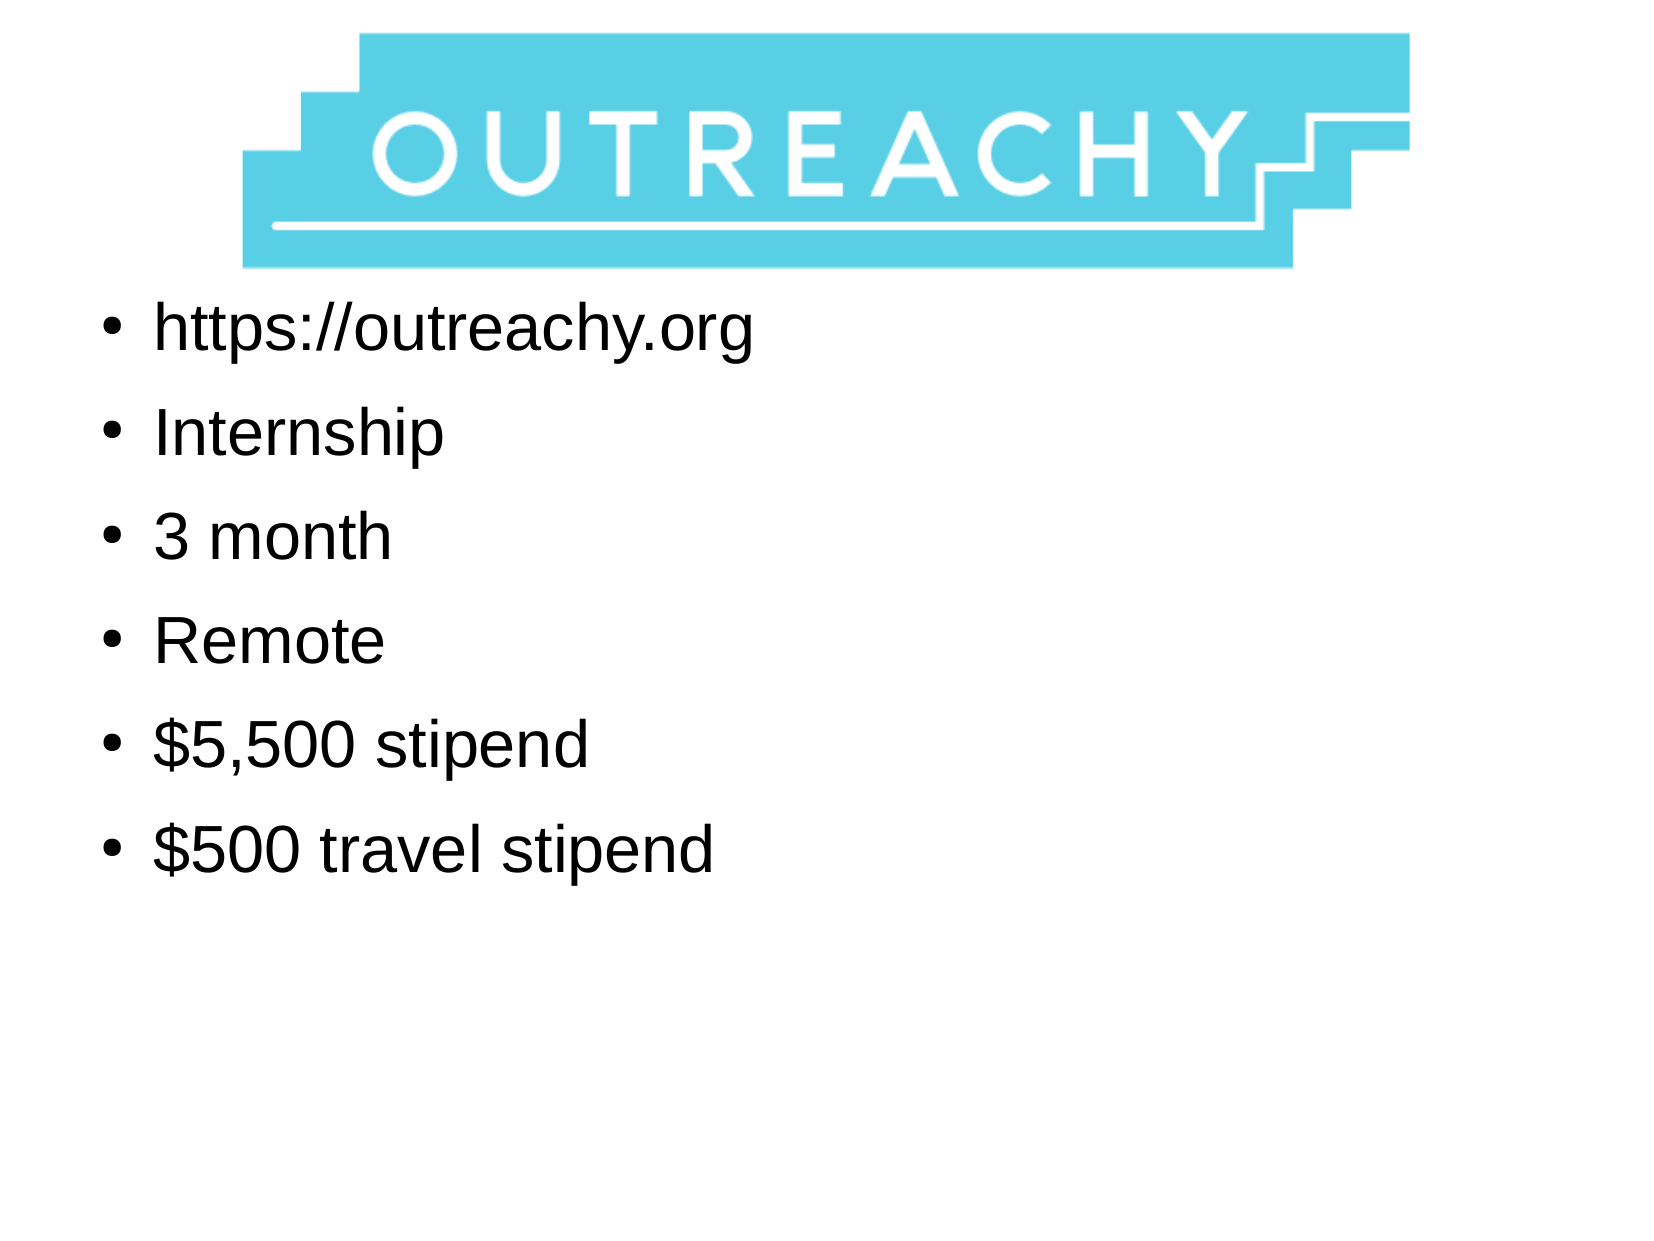

# Outreachy
https://outreachy.org
Internship
3 month
Remote
$5,500 stipend
$500 travel stipend